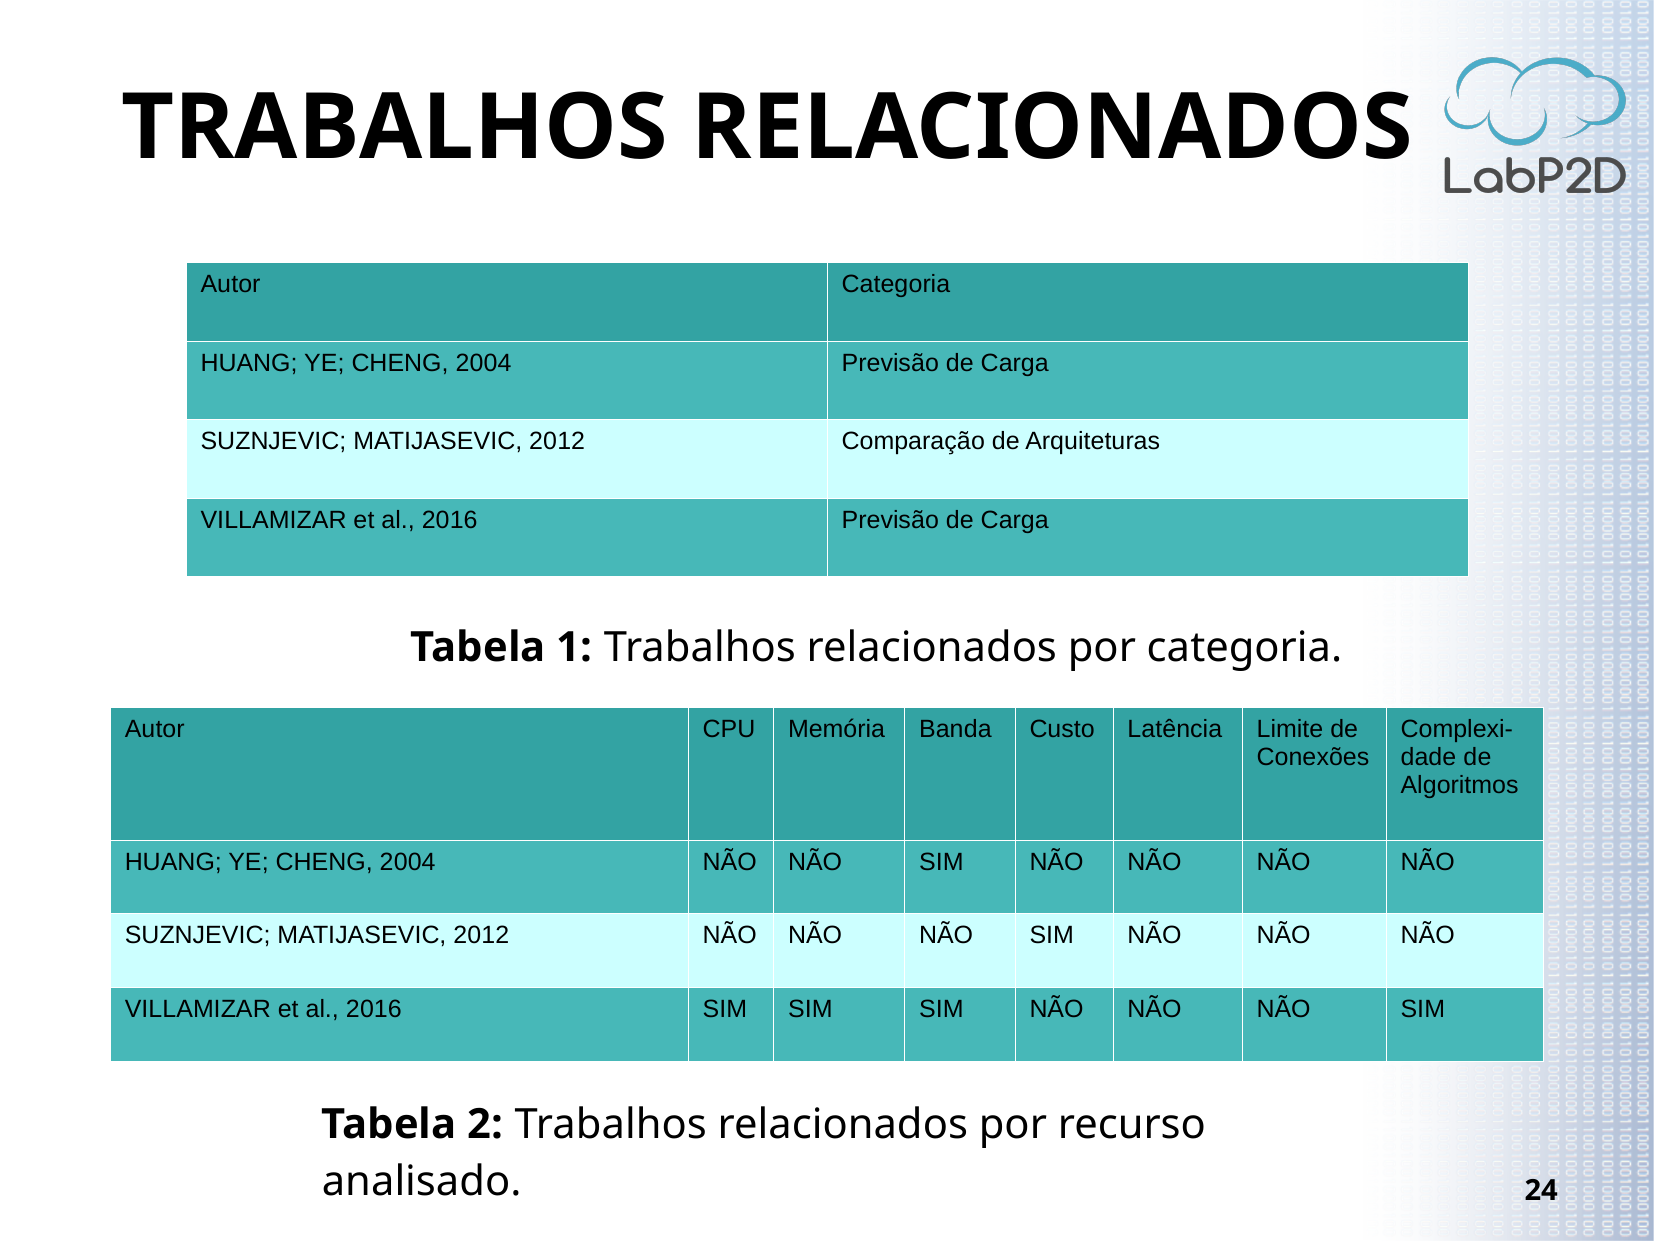

# TRABALHOS RELACIONADOS
| Autor | Categoria |
| --- | --- |
| HUANG; YE; CHENG, 2004 | Previsão de Carga |
| SUZNJEVIC; MATIJASEVIC, 2012 | Comparação de Arquiteturas |
| VILLAMIZAR et al., 2016 | Previsão de Carga |
Tabela 1: Trabalhos relacionados por categoria.
| Autor | CPU | Memória | Banda | Custo | Latência | Limite de Conexões | Complexi-dade de Algoritmos |
| --- | --- | --- | --- | --- | --- | --- | --- |
| HUANG; YE; CHENG, 2004 | NÃO | NÃO | SIM | NÃO | NÃO | NÃO | NÃO |
| SUZNJEVIC; MATIJASEVIC, 2012 | NÃO | NÃO | NÃO | SIM | NÃO | NÃO | NÃO |
| VILLAMIZAR et al., 2016 | SIM | SIM | SIM | NÃO | NÃO | NÃO | SIM |
Tabela 2: Trabalhos relacionados por recurso analisado.
24